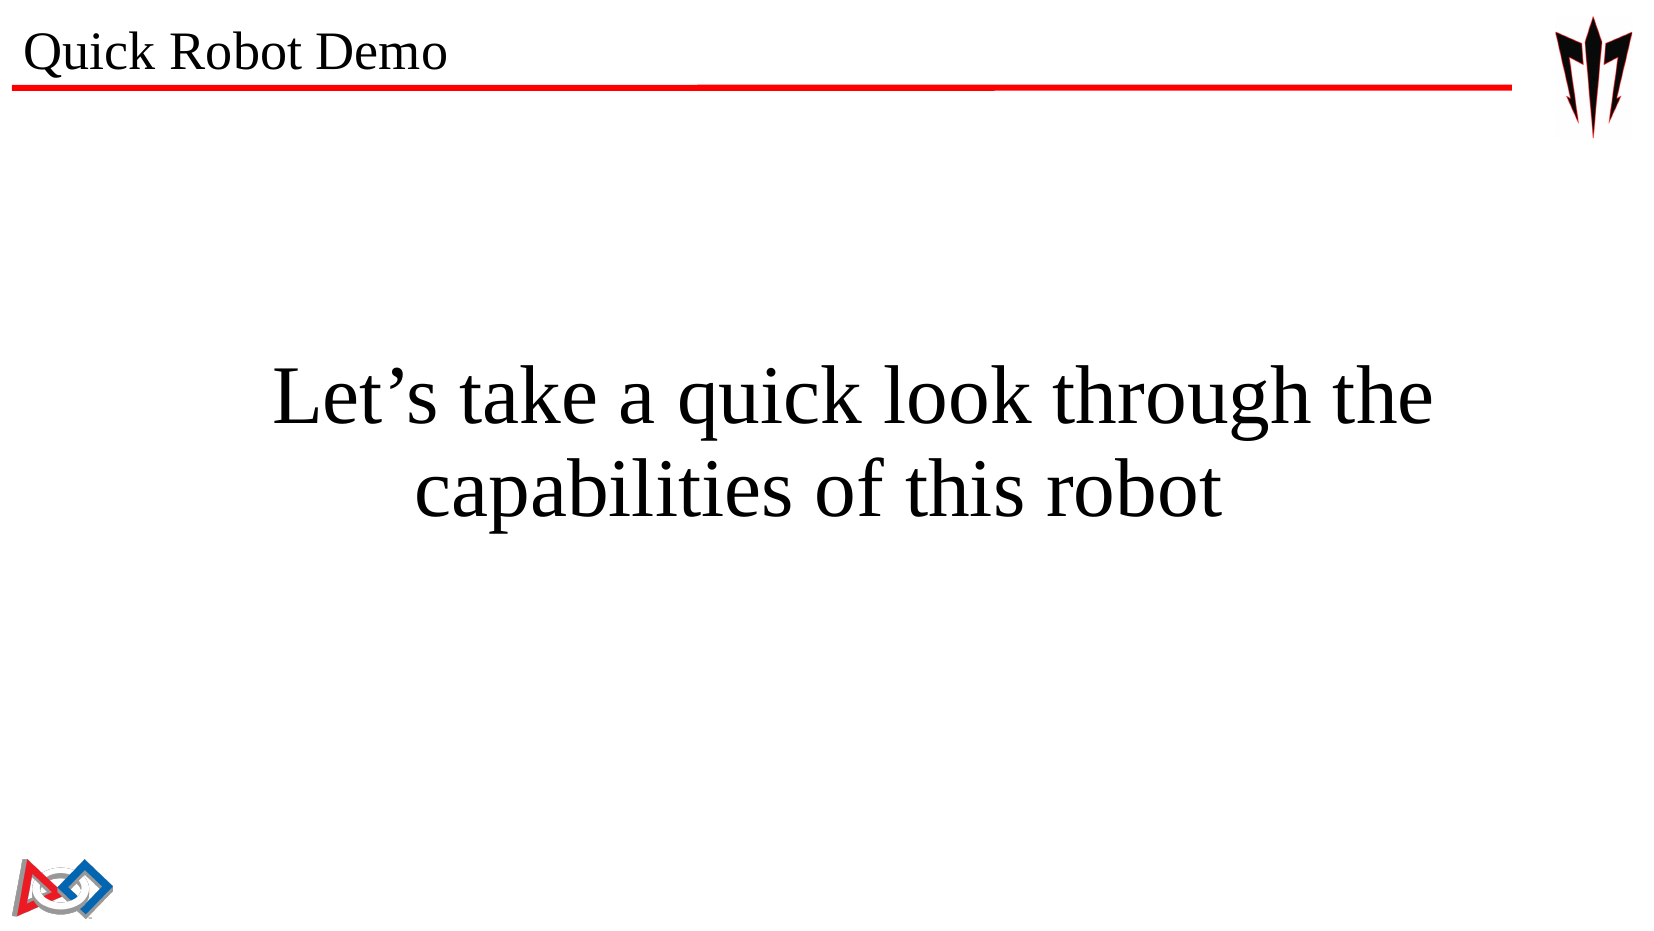

# Quick Robot Demo
Let’s take a quick look through the capabilities of this robot